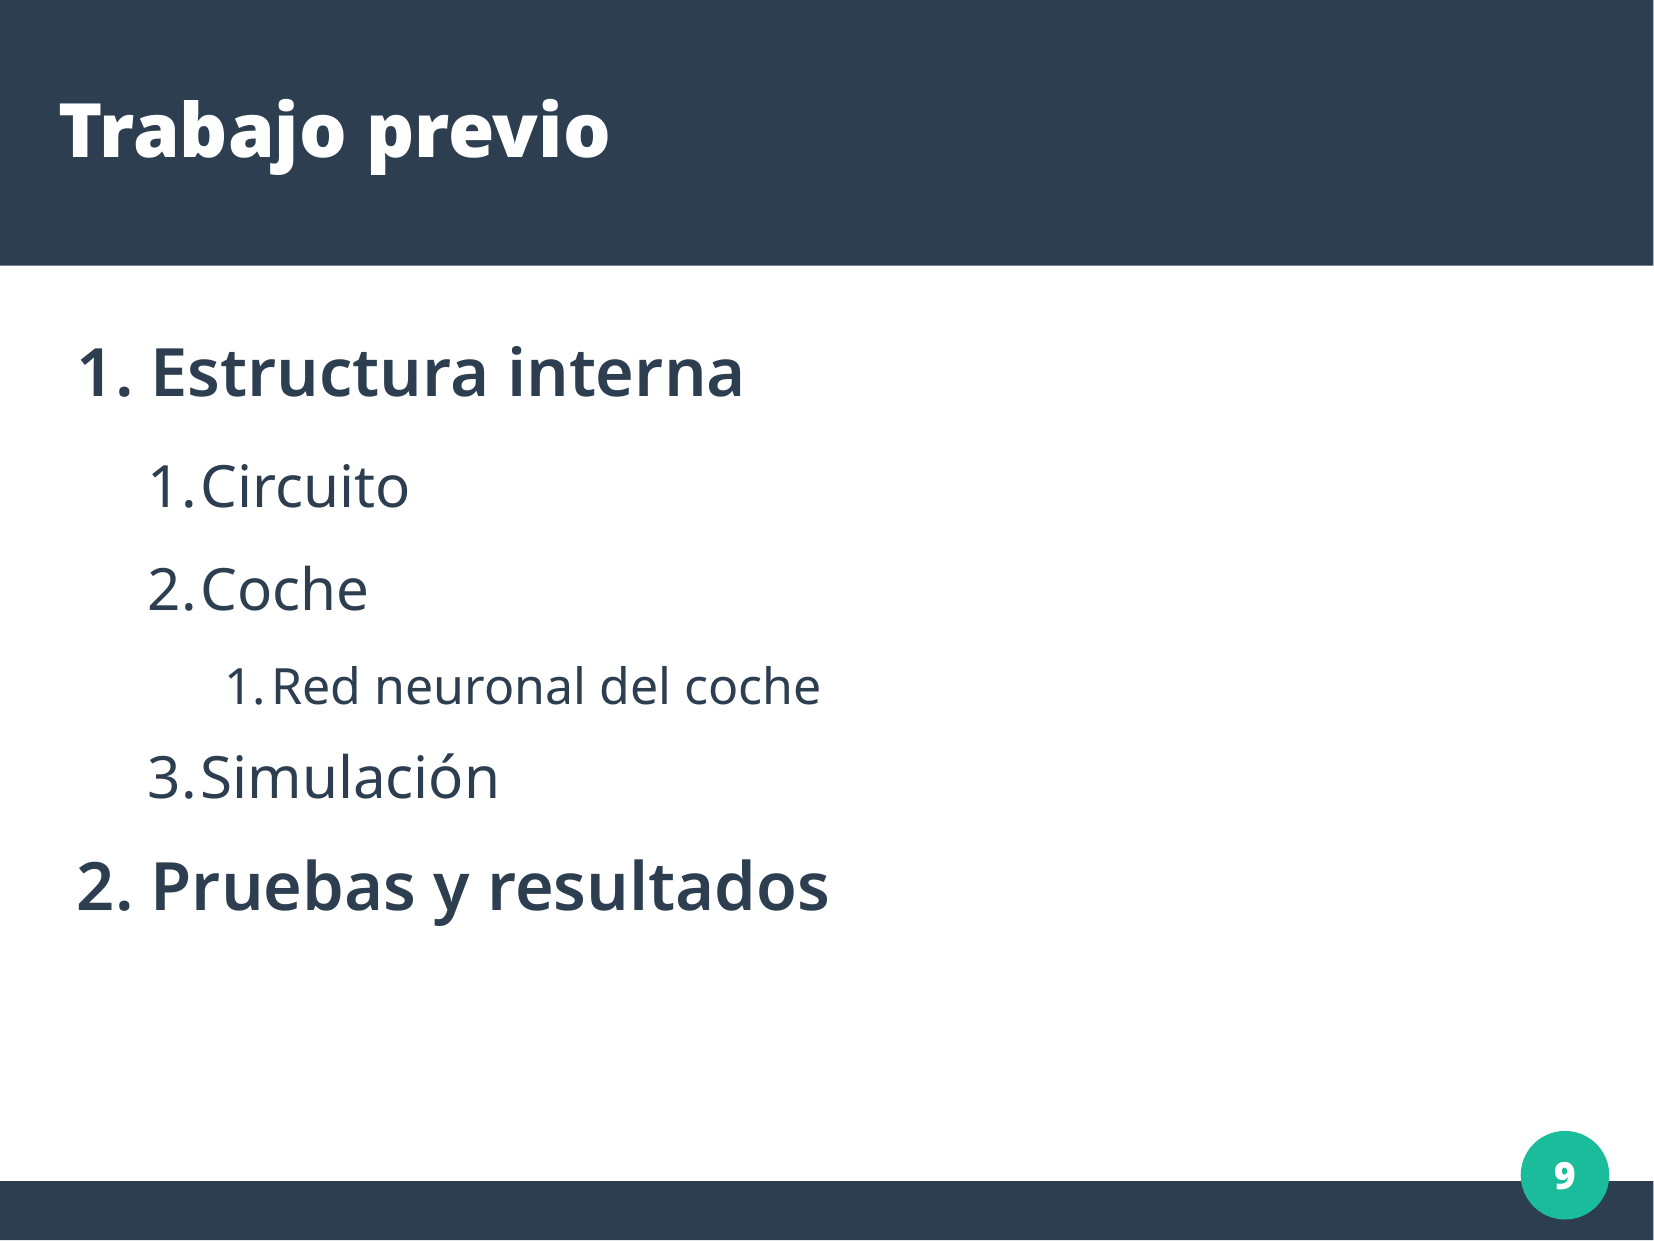

# Trabajo previo
 Estructura interna
Circuito
Coche
Red neuronal del coche
Simulación
 Pruebas y resultados
9